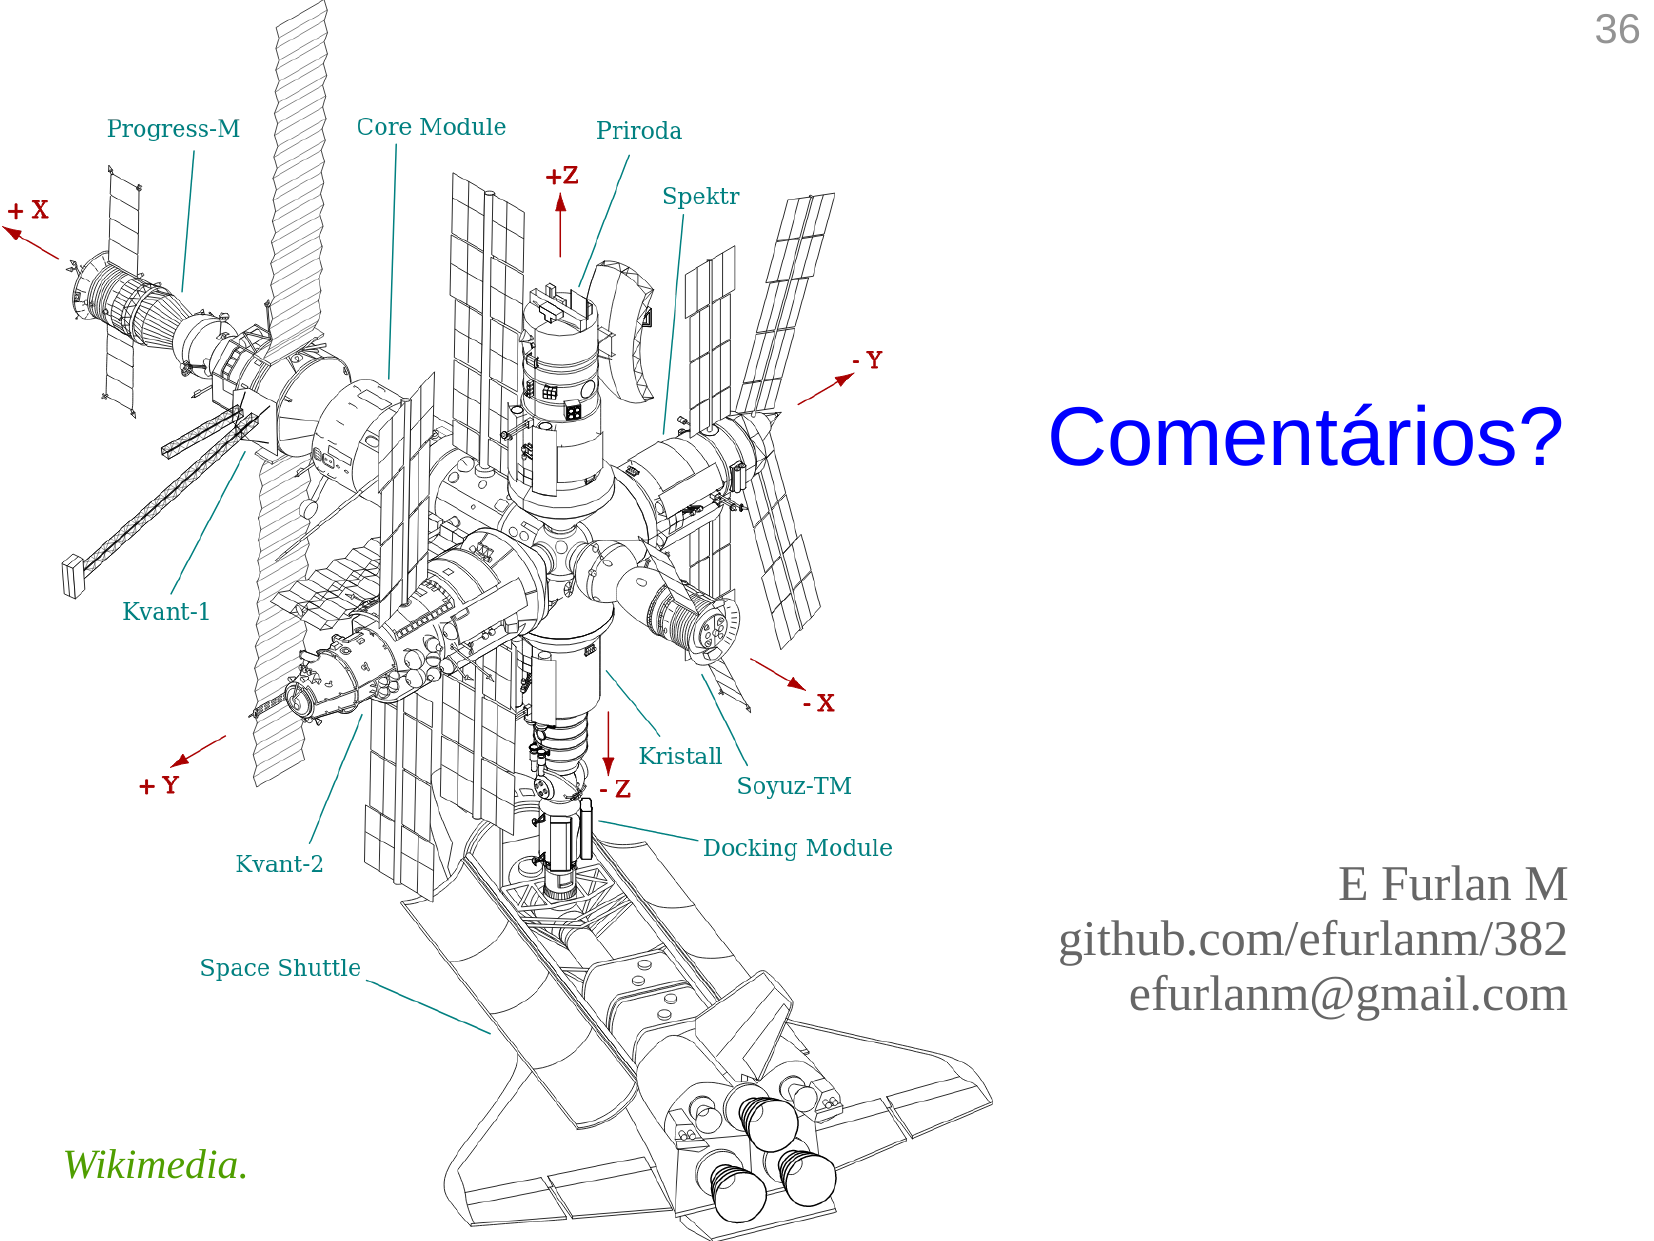

36
# Comentários?
E Furlan M
github.com/efurlanm/382
efurlanm@gmail.com
Wikimedia.